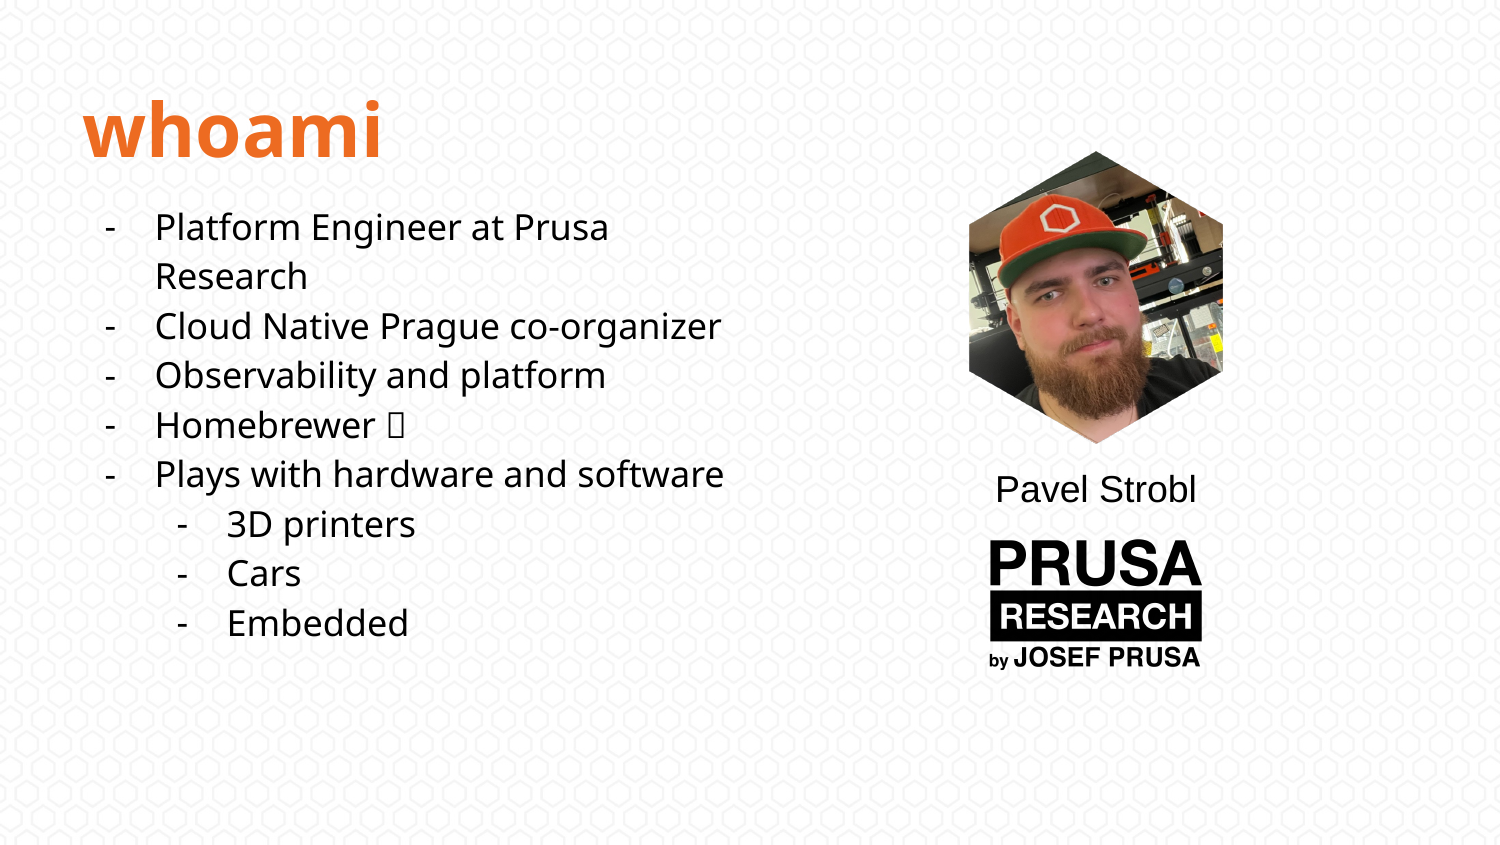

whoami
# Platform Engineer at Prusa Research
Cloud Native Prague co-organizer
Observability and platform
Homebrewer 🍺
Plays with hardware and software
3D printers
Cars
Embedded
Pavel Strobl